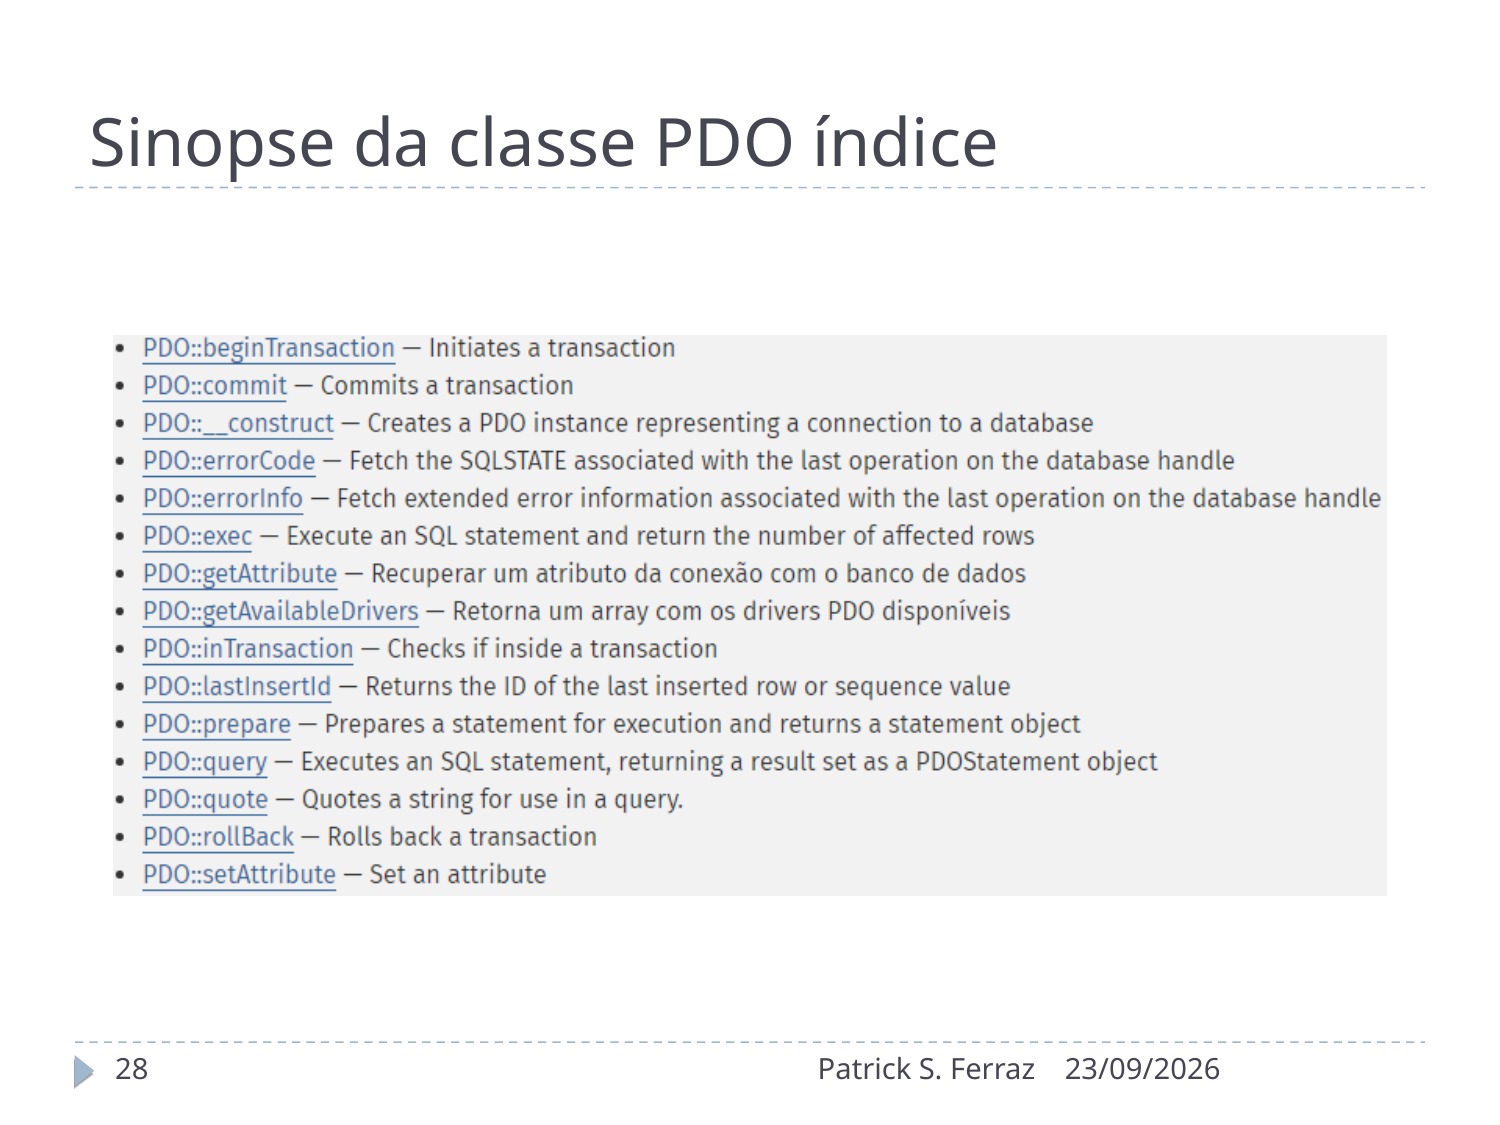

# Sinopse da classe PDO índice
Patrick S. Ferraz